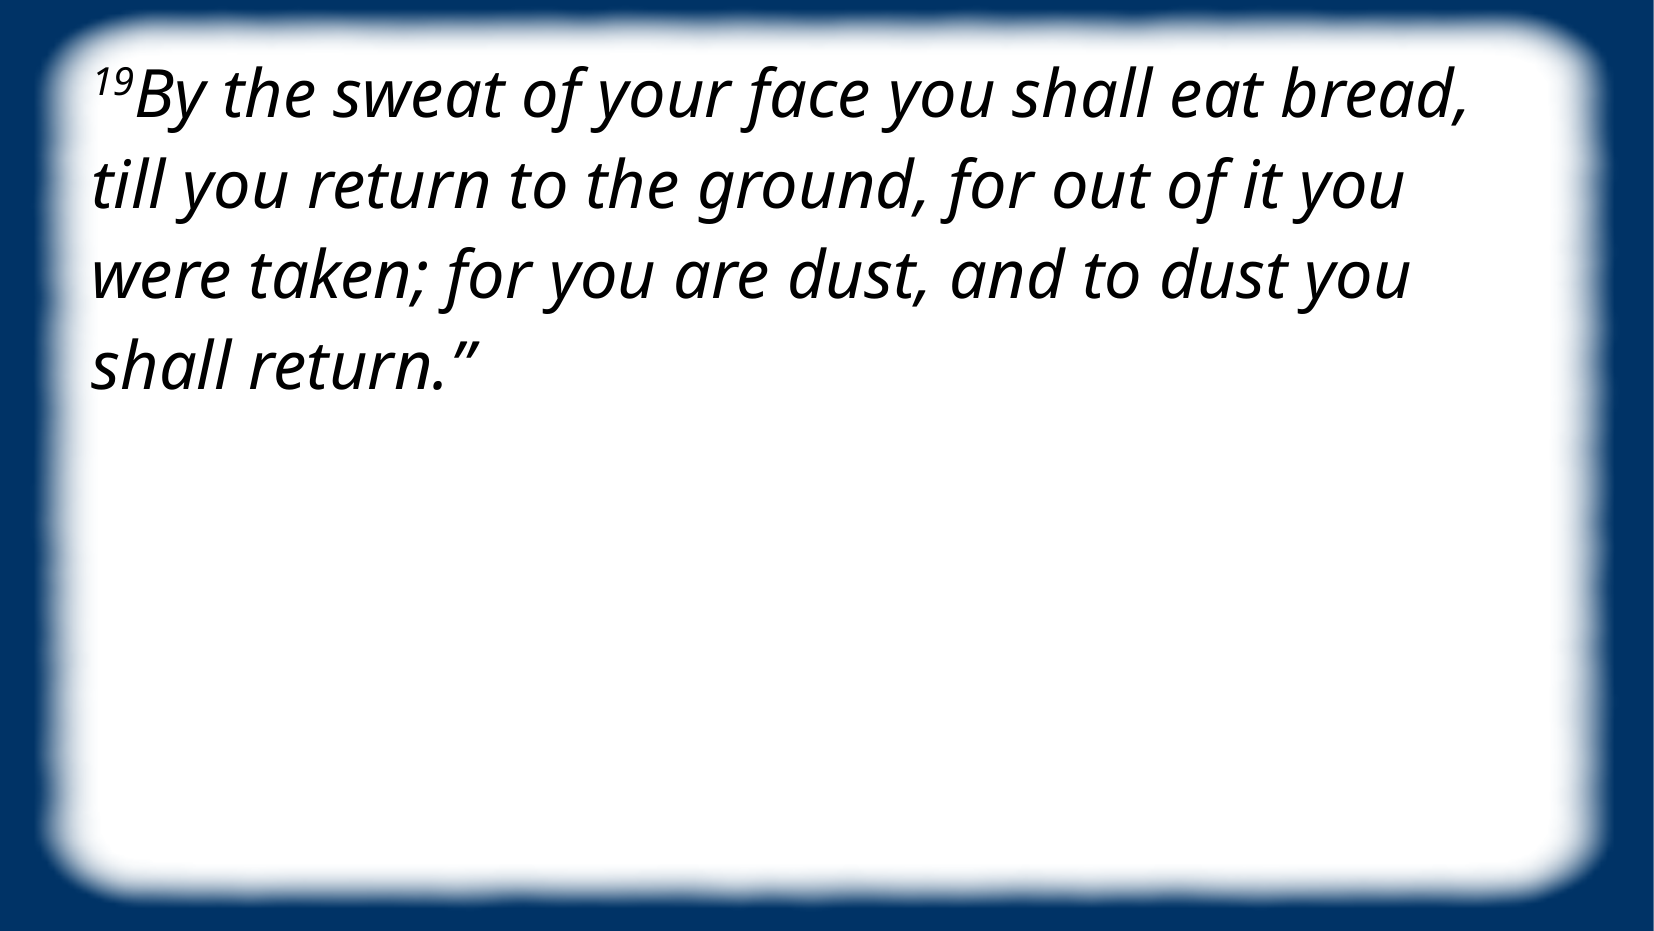

19By the sweat of your face you shall eat bread,
till you return to the ground, for out of it you were taken; for you are dust, and to dust you shall return.”